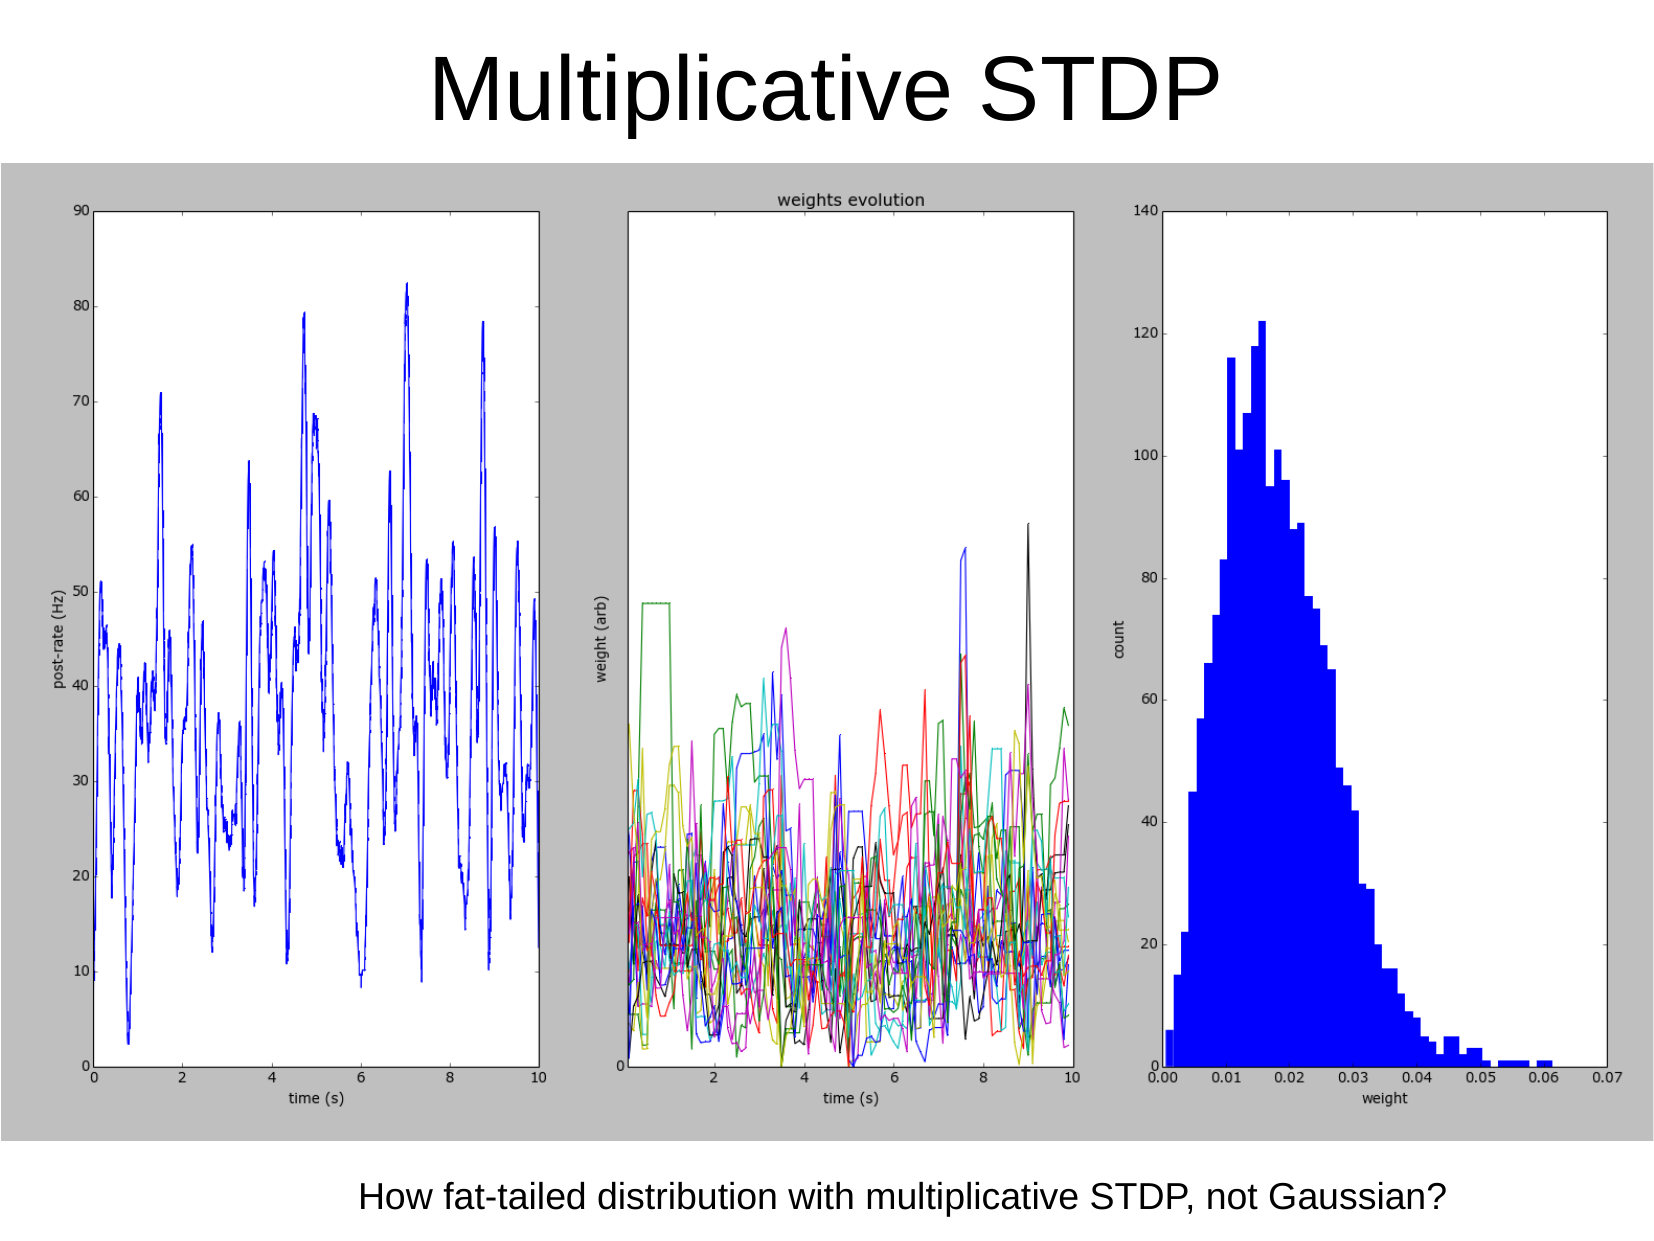

# Multiplicative STDP
How fat-tailed distribution with multiplicative STDP, not Gaussian?